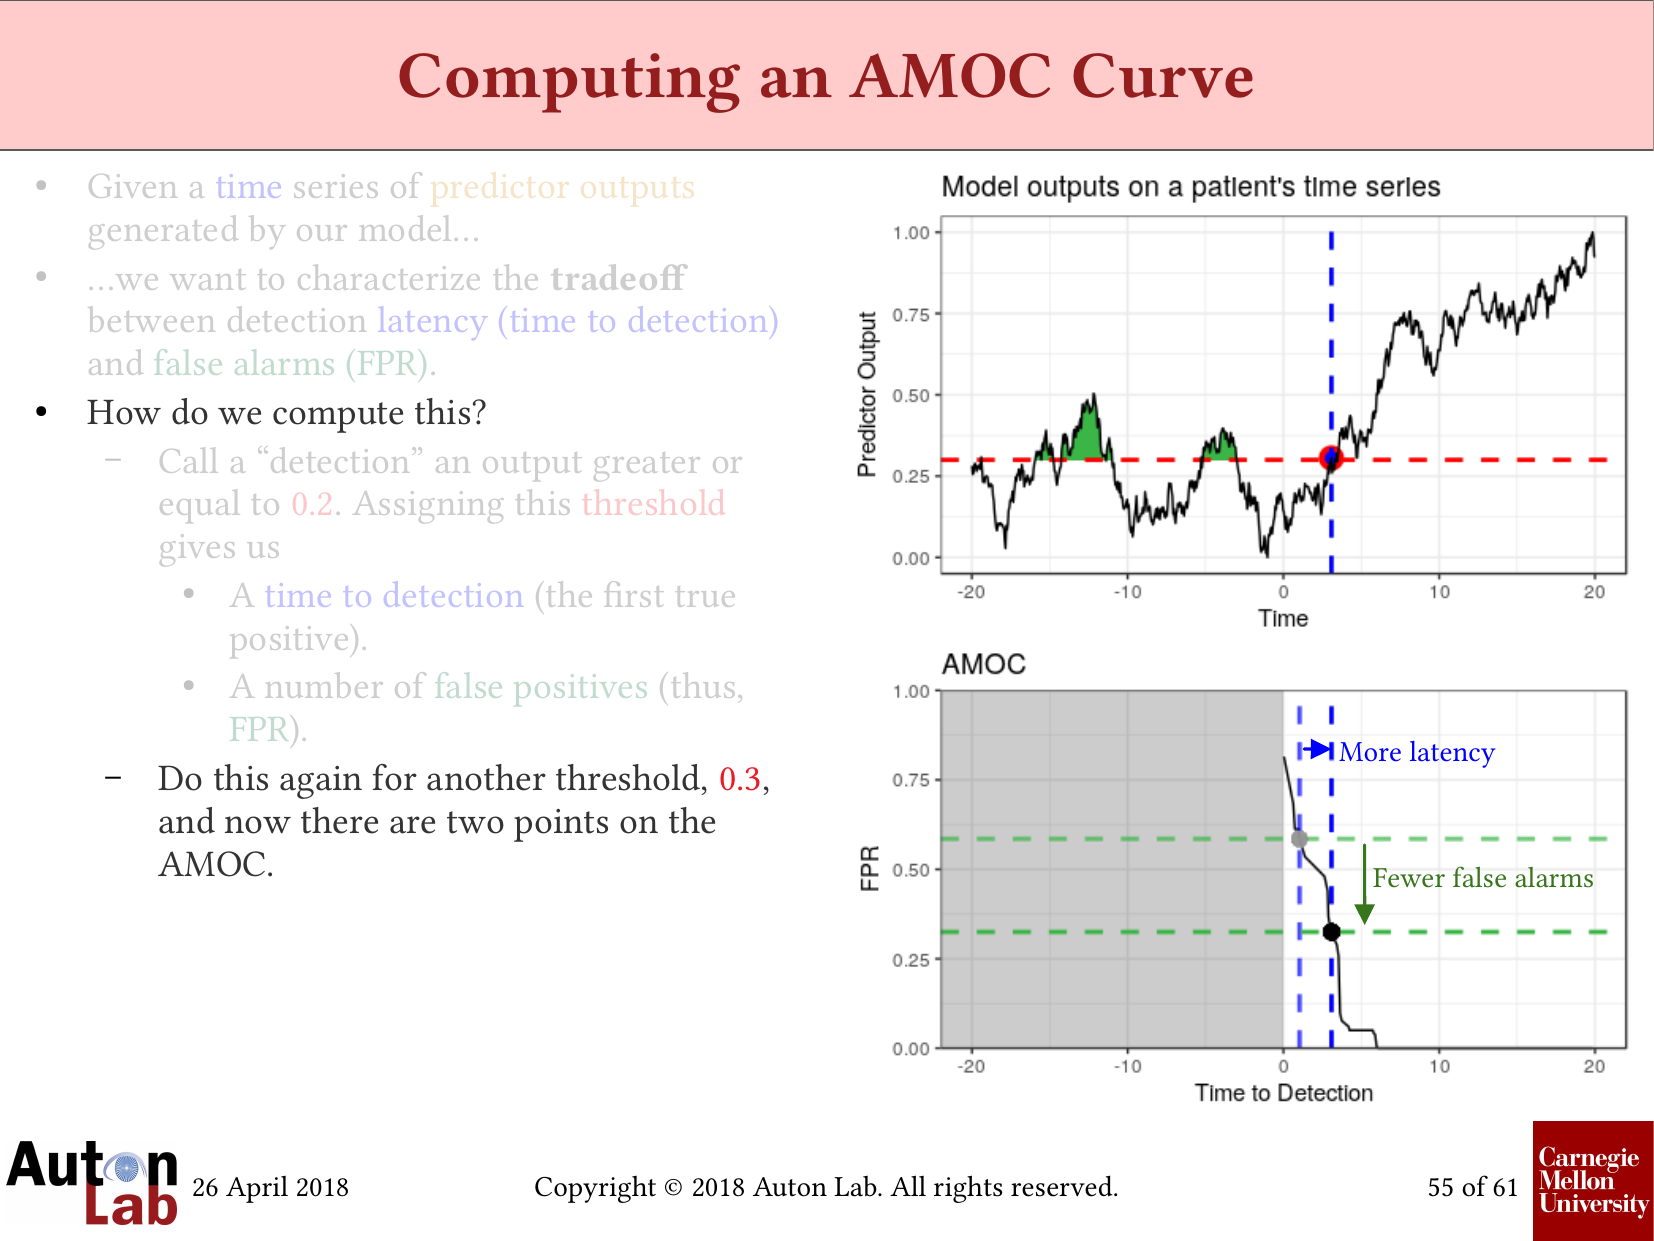

# Computing an AMOC Curve
Given a time series of predictor outputs generated by our model…
...we want to characterize the tradeoff between detection latency (time to detection) and false alarms (FPR).
How do we compute this?
Call a “detection” an output greater or equal to 0.2. Assigning this threshold gives us
A time to detection (the first true positive).
A number of false positives (thus, FPR).
Do this again for another threshold, 0.3, and now there are two points on the AMOC.
Keep doing this for all thresholds for the complete curve.
Lower FPR values are generally more operationally useful… so we put FPR on the log scale to zoom in to this region.
More latency
Fewer false alarms
26 April 2018
55